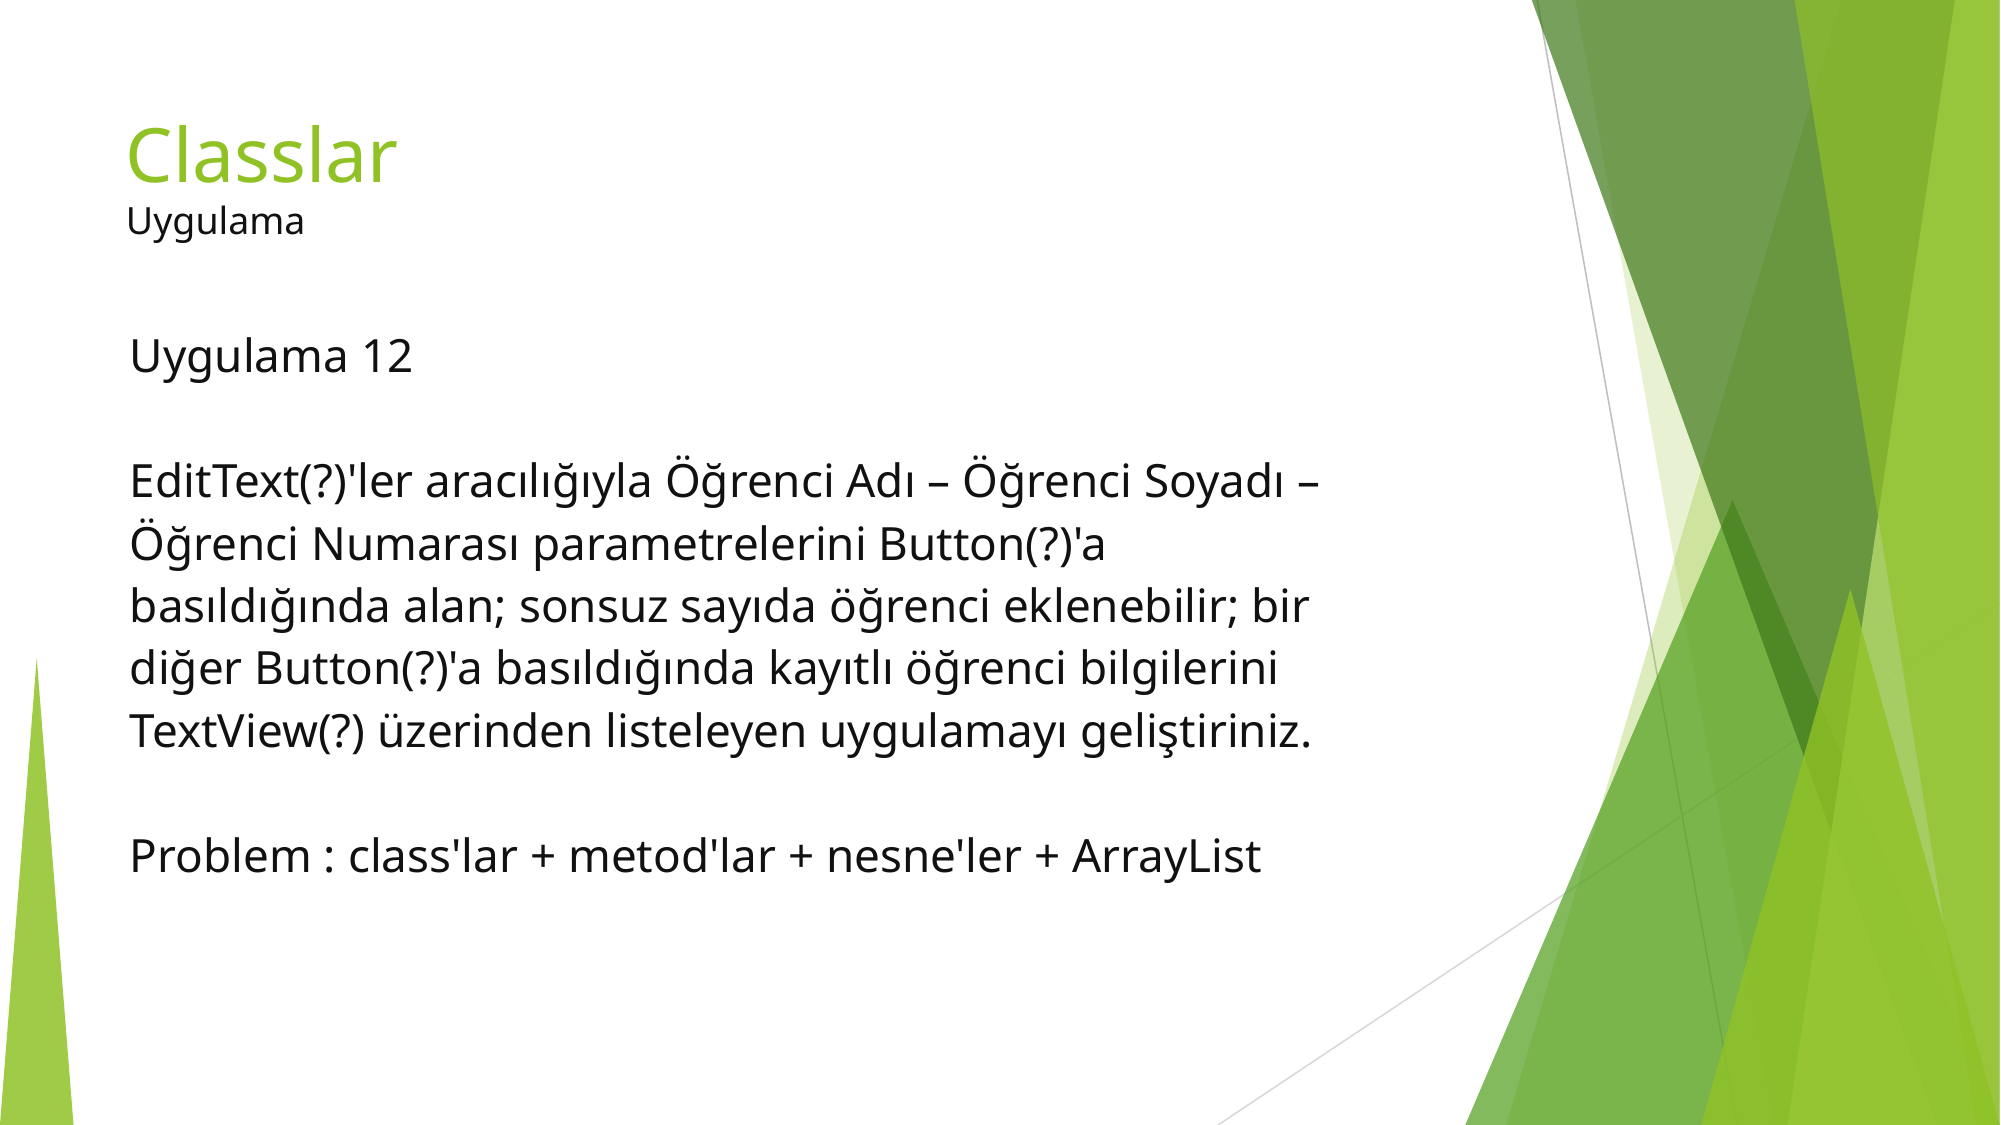

# Classlar Uygulama
Uygulama 12
EditText(?)'ler aracılığıyla Öğrenci Adı – Öğrenci Soyadı – Öğrenci Numarası parametrelerini Button(?)'a basıldığında alan; sonsuz sayıda öğrenci eklenebilir; bir diğer Button(?)'a basıldığında kayıtlı öğrenci bilgilerini TextView(?) üzerinden listeleyen uygulamayı geliştiriniz.
Problem : class'lar + metod'lar + nesne'ler + ArrayList